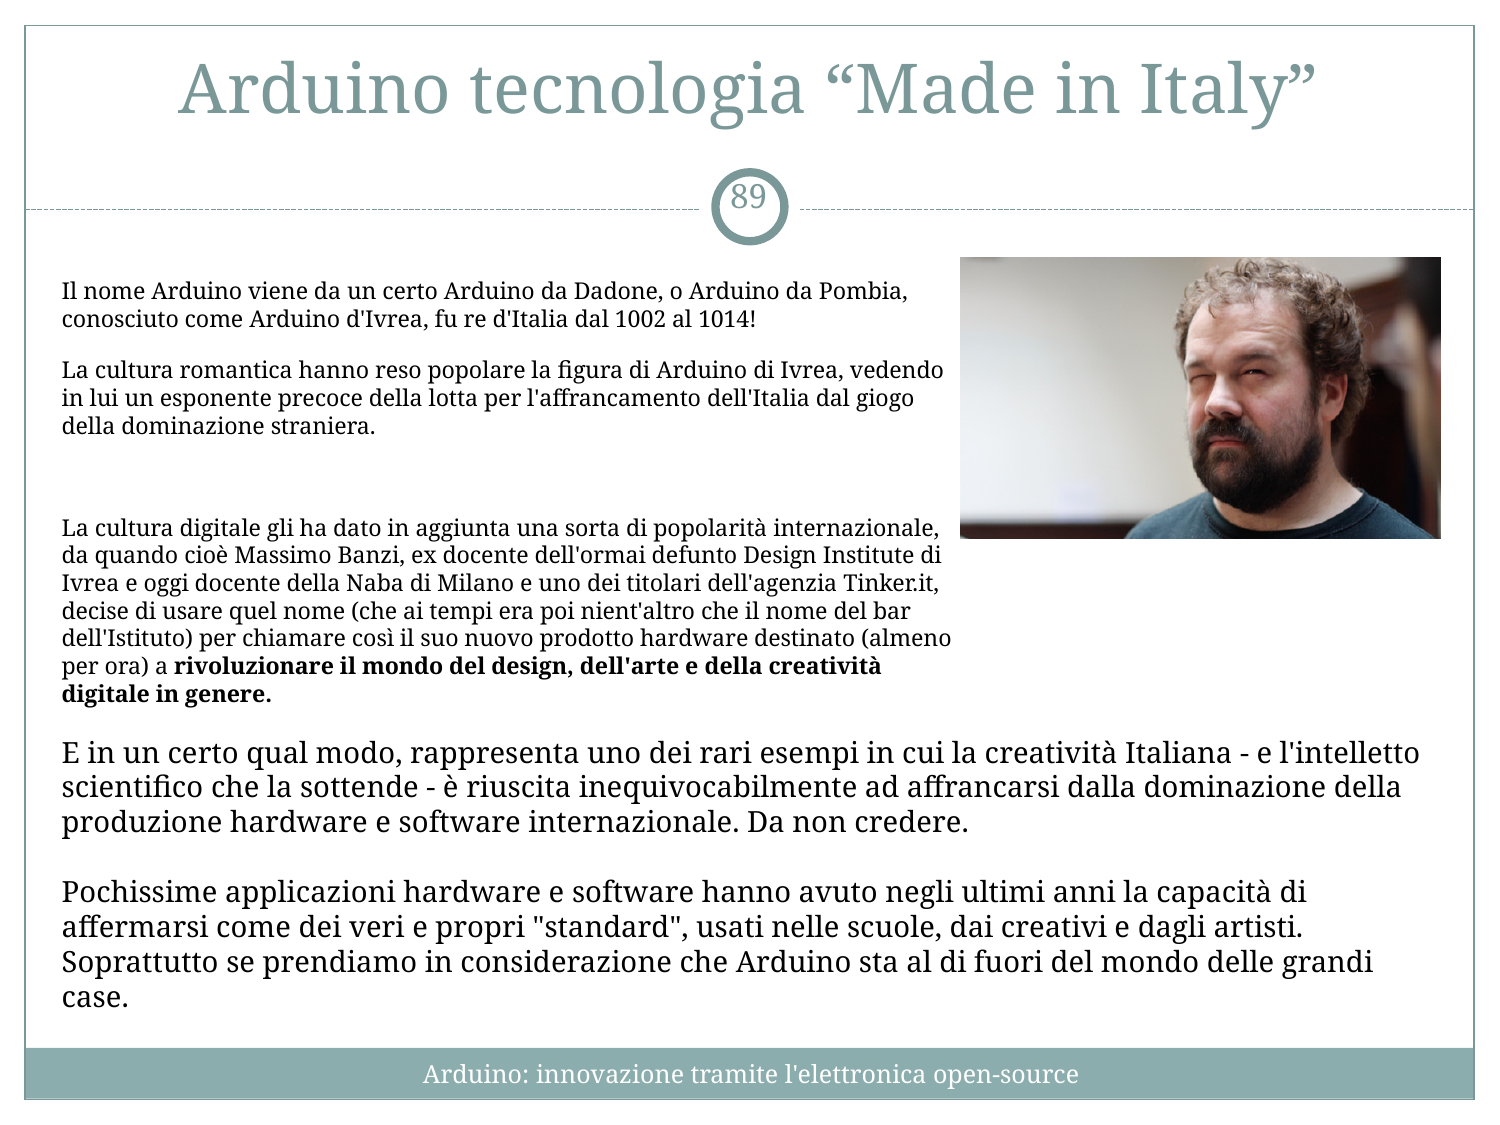

# Arduino tecnologia “Made in Italy”
Il nome Arduino viene da un certo Arduino da Dadone, o Arduino da Pombia, conosciuto come Arduino d'Ivrea, fu re d'Italia dal 1002 al 1014!
La cultura romantica hanno reso popolare la figura di Arduino di Ivrea, vedendo in lui un esponente precoce della lotta per l'affrancamento dell'Italia dal giogo della dominazione straniera.
La cultura digitale gli ha dato in aggiunta una sorta di popolarità internazionale, da quando cioè Massimo Banzi, ex docente dell'ormai defunto Design Institute di Ivrea e oggi docente della Naba di Milano e uno dei titolari dell'agenzia Tinker.it, decise di usare quel nome (che ai tempi era poi nient'altro che il nome del bar dell'Istituto) per chiamare così il suo nuovo prodotto hardware destinato (almeno per ora) a rivoluzionare il mondo del design, dell'arte e della creatività digitale in genere.
E in un certo qual modo, rappresenta uno dei rari esempi in cui la creatività Italiana - e l'intelletto scientifico che la sottende - è riuscita inequivocabilmente ad affrancarsi dalla dominazione della produzione hardware e software internazionale. Da non credere.
Pochissime applicazioni hardware e software hanno avuto negli ultimi anni la capacità di affermarsi come dei veri e propri "standard", usati nelle scuole, dai creativi e dagli artisti.
Soprattutto se prendiamo in considerazione che Arduino sta al di fuori del mondo delle grandi case.
Arduino: innovazione tramite l'elettronica open-source